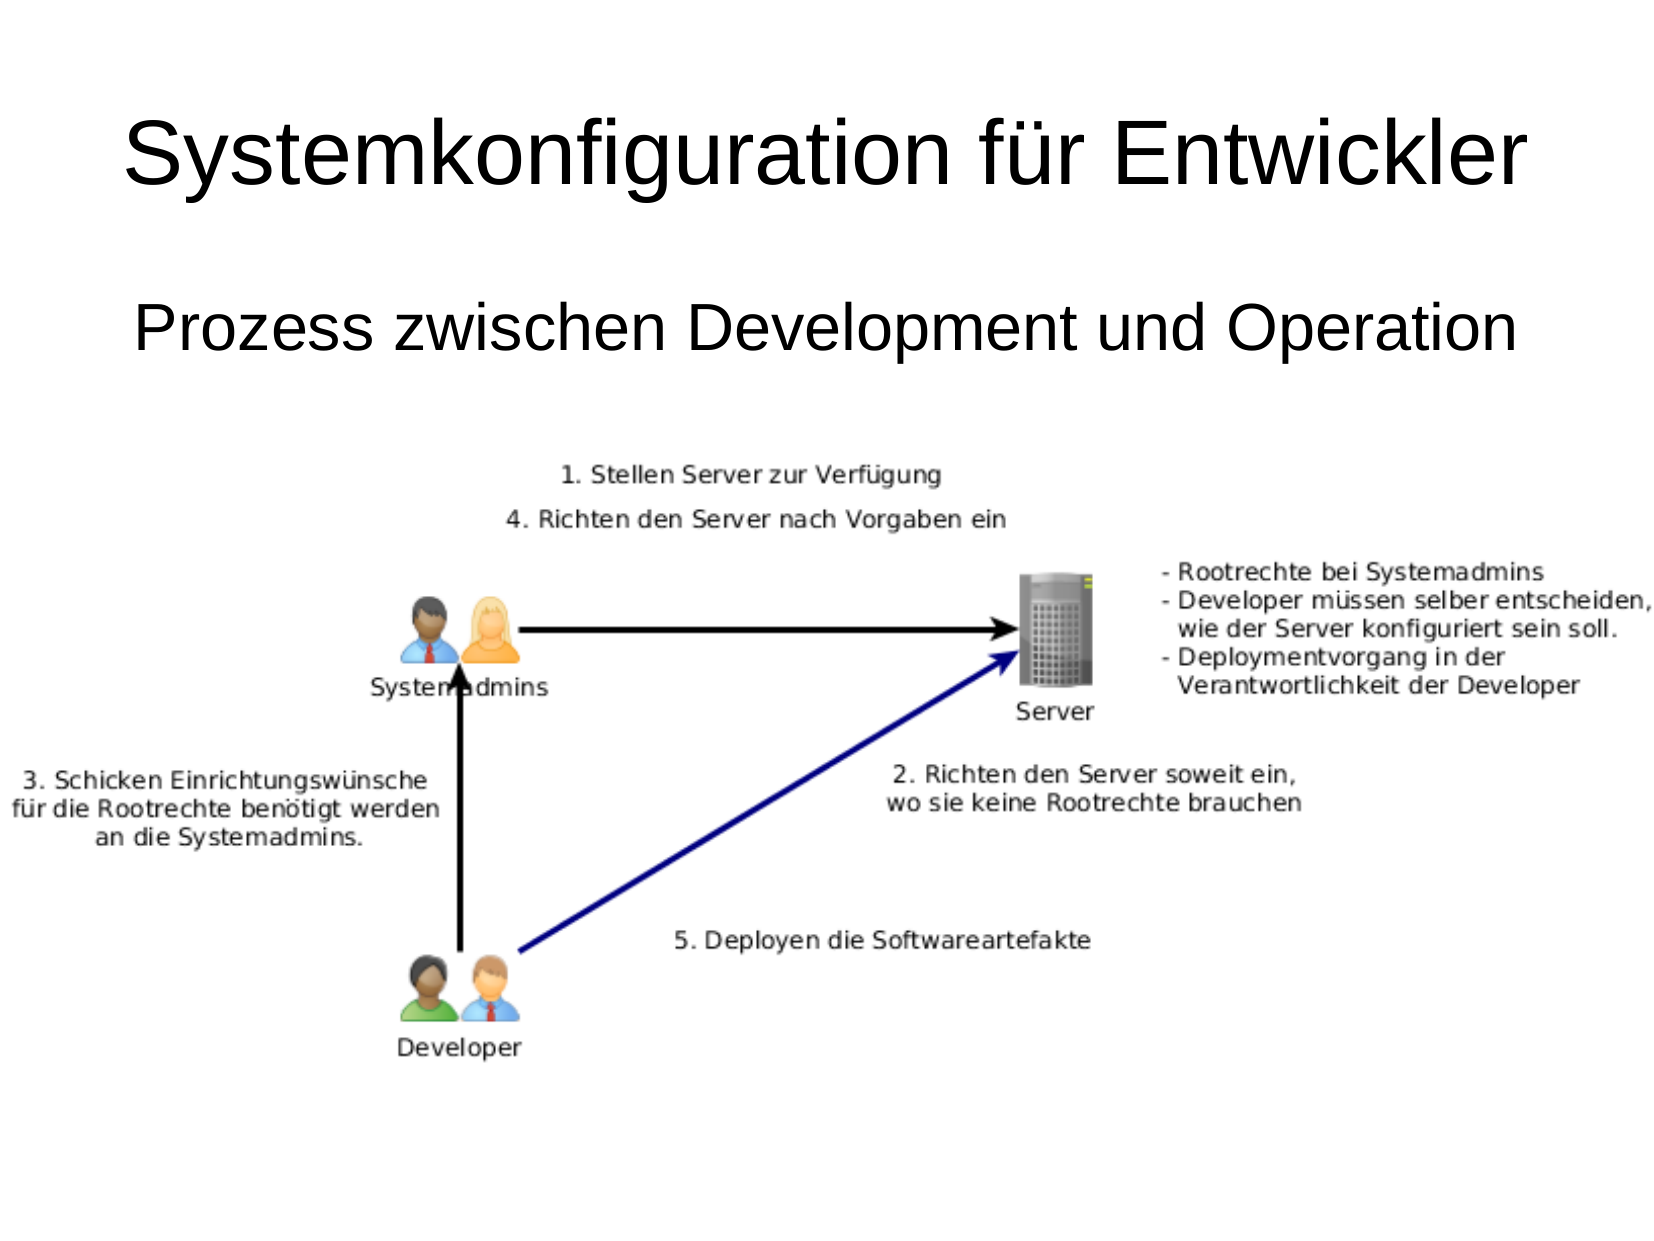

# Systemkonfiguration für Entwickler
Prozess zwischen Development und Operation